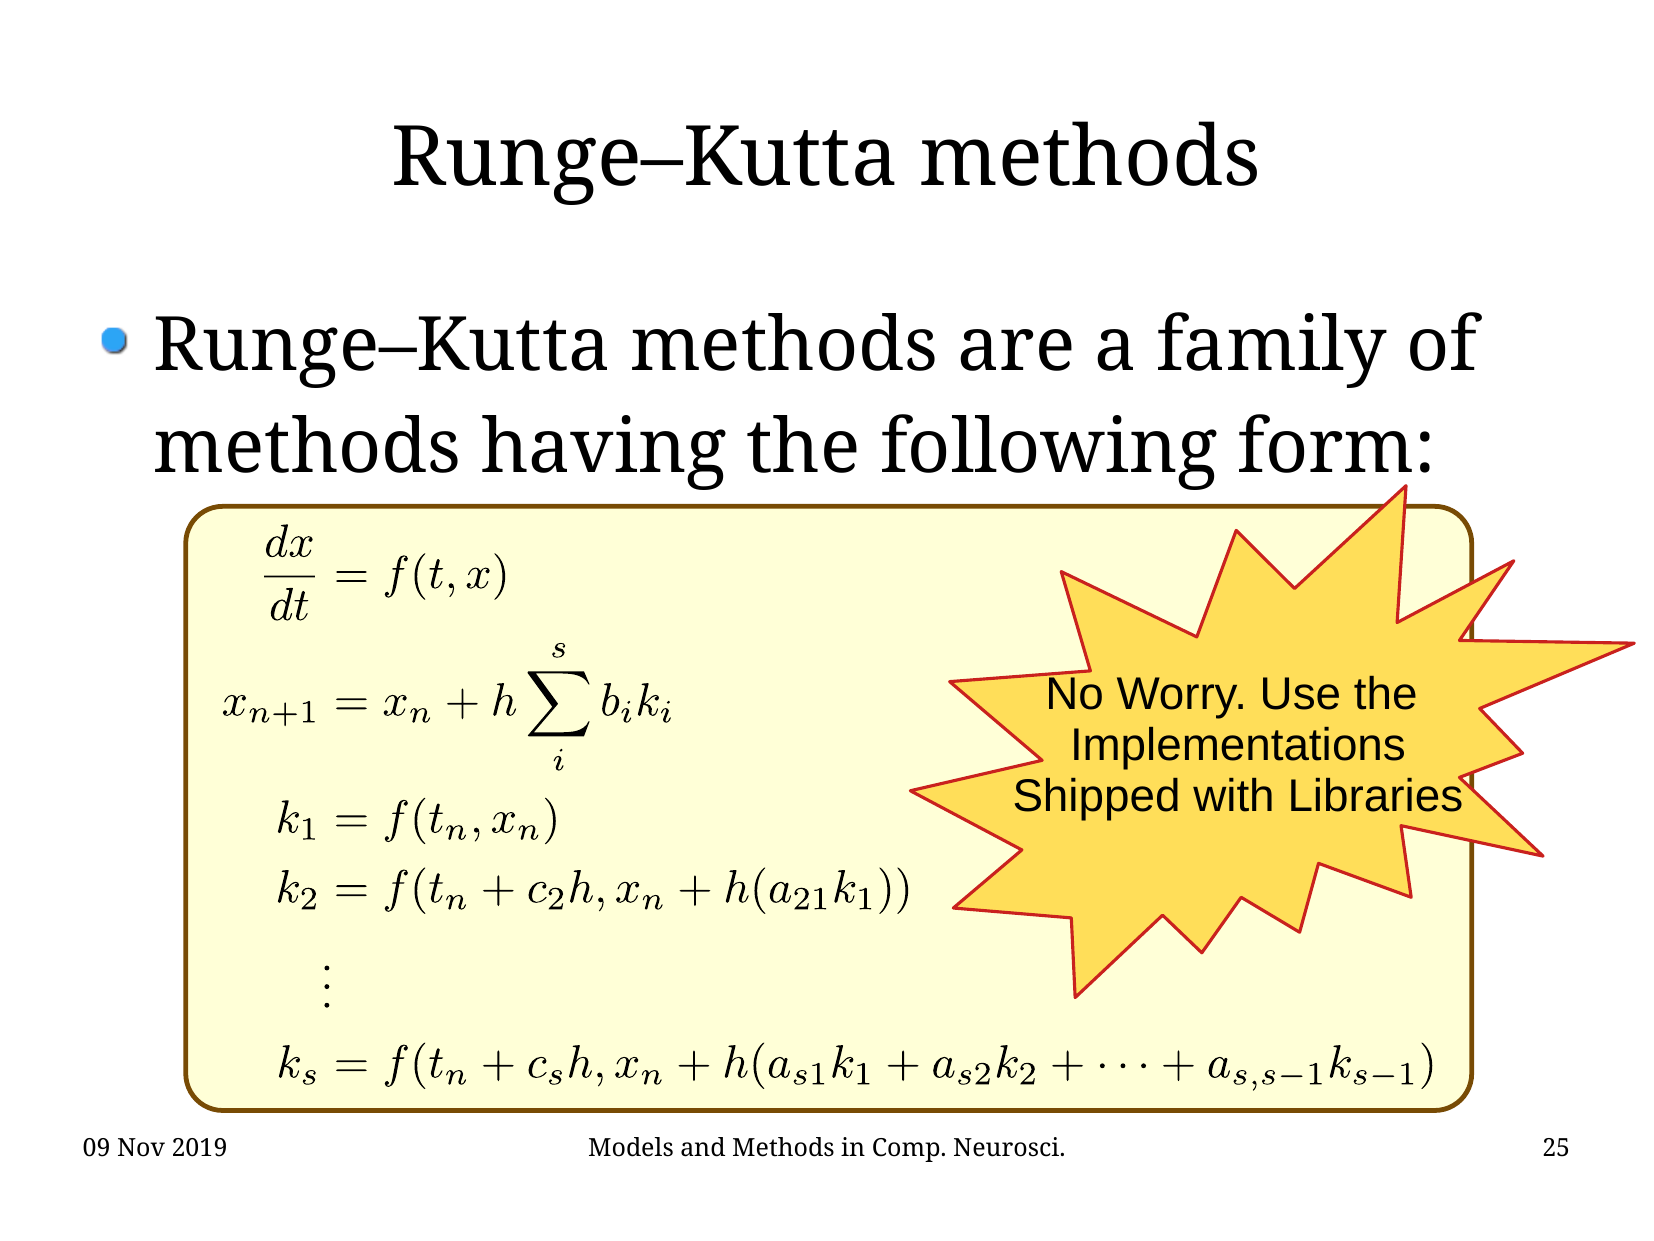

# Runge–Kutta methods
Runge–Kutta methods are a family of methods having the following form:
No Worry. Use the
Implementations
Shipped with Libraries
09 Nov 2019
Models and Methods in Comp. Neurosci.
25